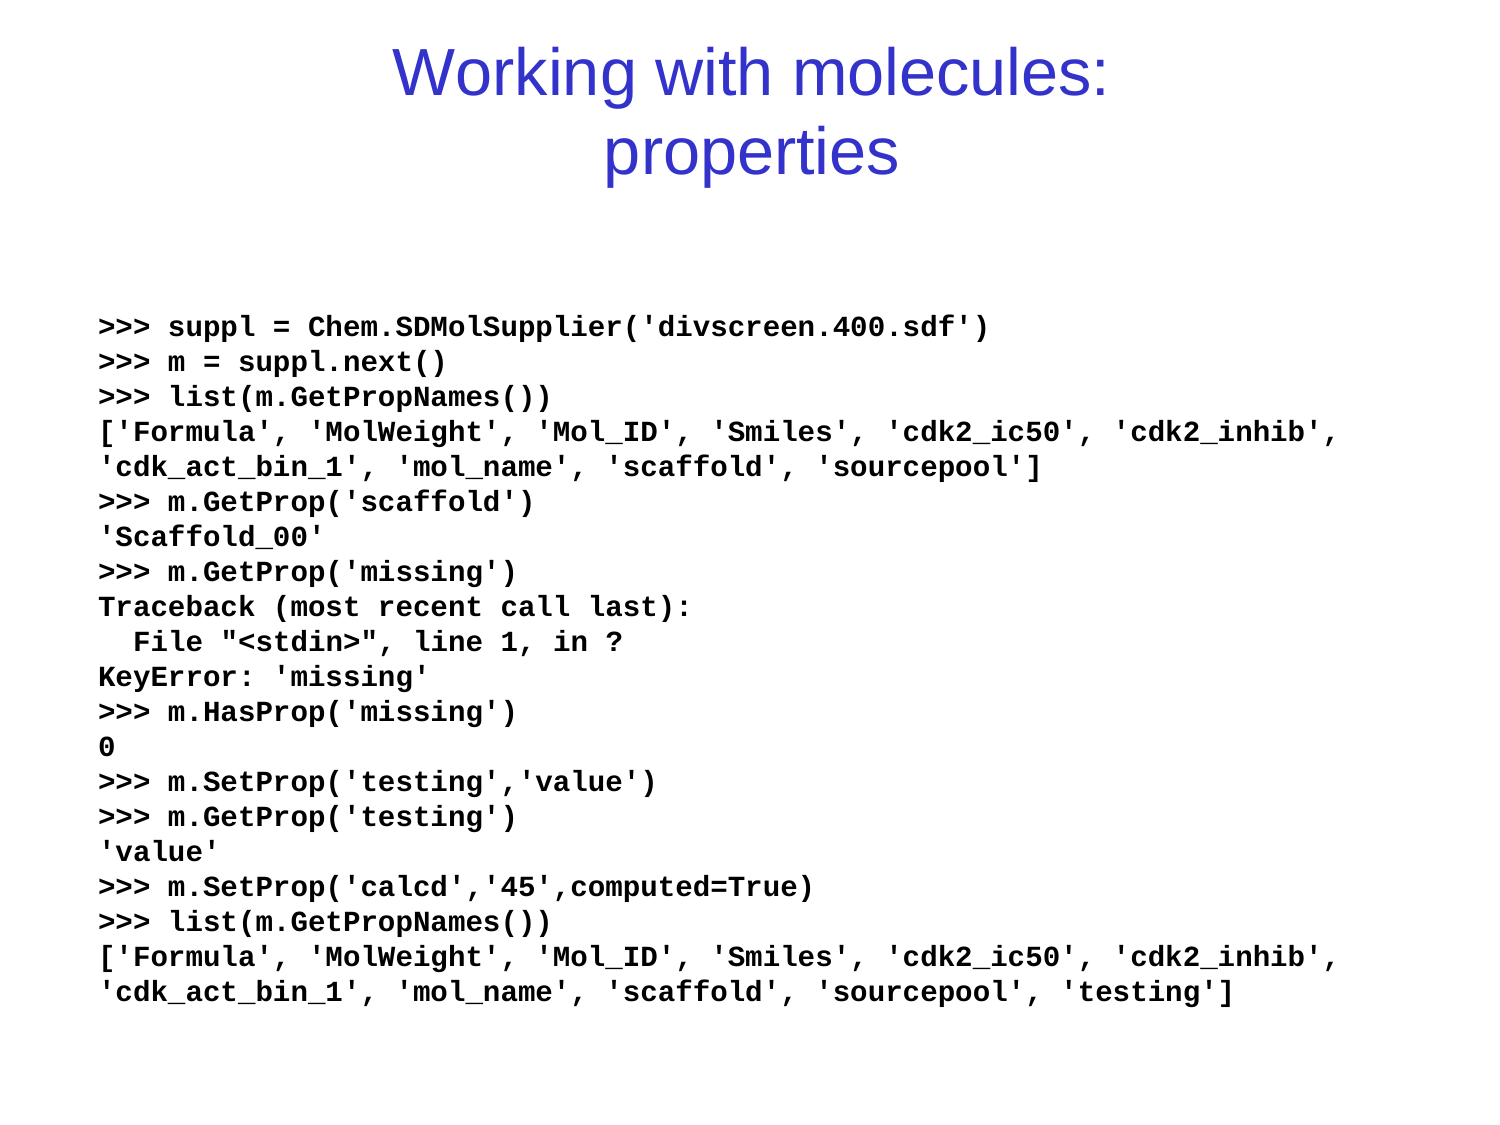

# Working with molecules: properties
>>> suppl = Chem.SDMolSupplier('divscreen.400.sdf')
>>> m = suppl.next()
>>> list(m.GetPropNames())
['Formula', 'MolWeight', 'Mol_ID', 'Smiles', 'cdk2_ic50', 'cdk2_inhib', 'cdk_act_bin_1', 'mol_name', 'scaffold', 'sourcepool']
>>> m.GetProp('scaffold')
'Scaffold_00'
>>> m.GetProp('missing')
Traceback (most recent call last):
 File "<stdin>", line 1, in ?
KeyError: 'missing'
>>> m.HasProp('missing')
0
>>> m.SetProp('testing','value')
>>> m.GetProp('testing')
'value'
>>> m.SetProp('calcd','45',computed=True)
>>> list(m.GetPropNames())
['Formula', 'MolWeight', 'Mol_ID', 'Smiles', 'cdk2_ic50', 'cdk2_inhib', 'cdk_act_bin_1', 'mol_name', 'scaffold', 'sourcepool', 'testing']